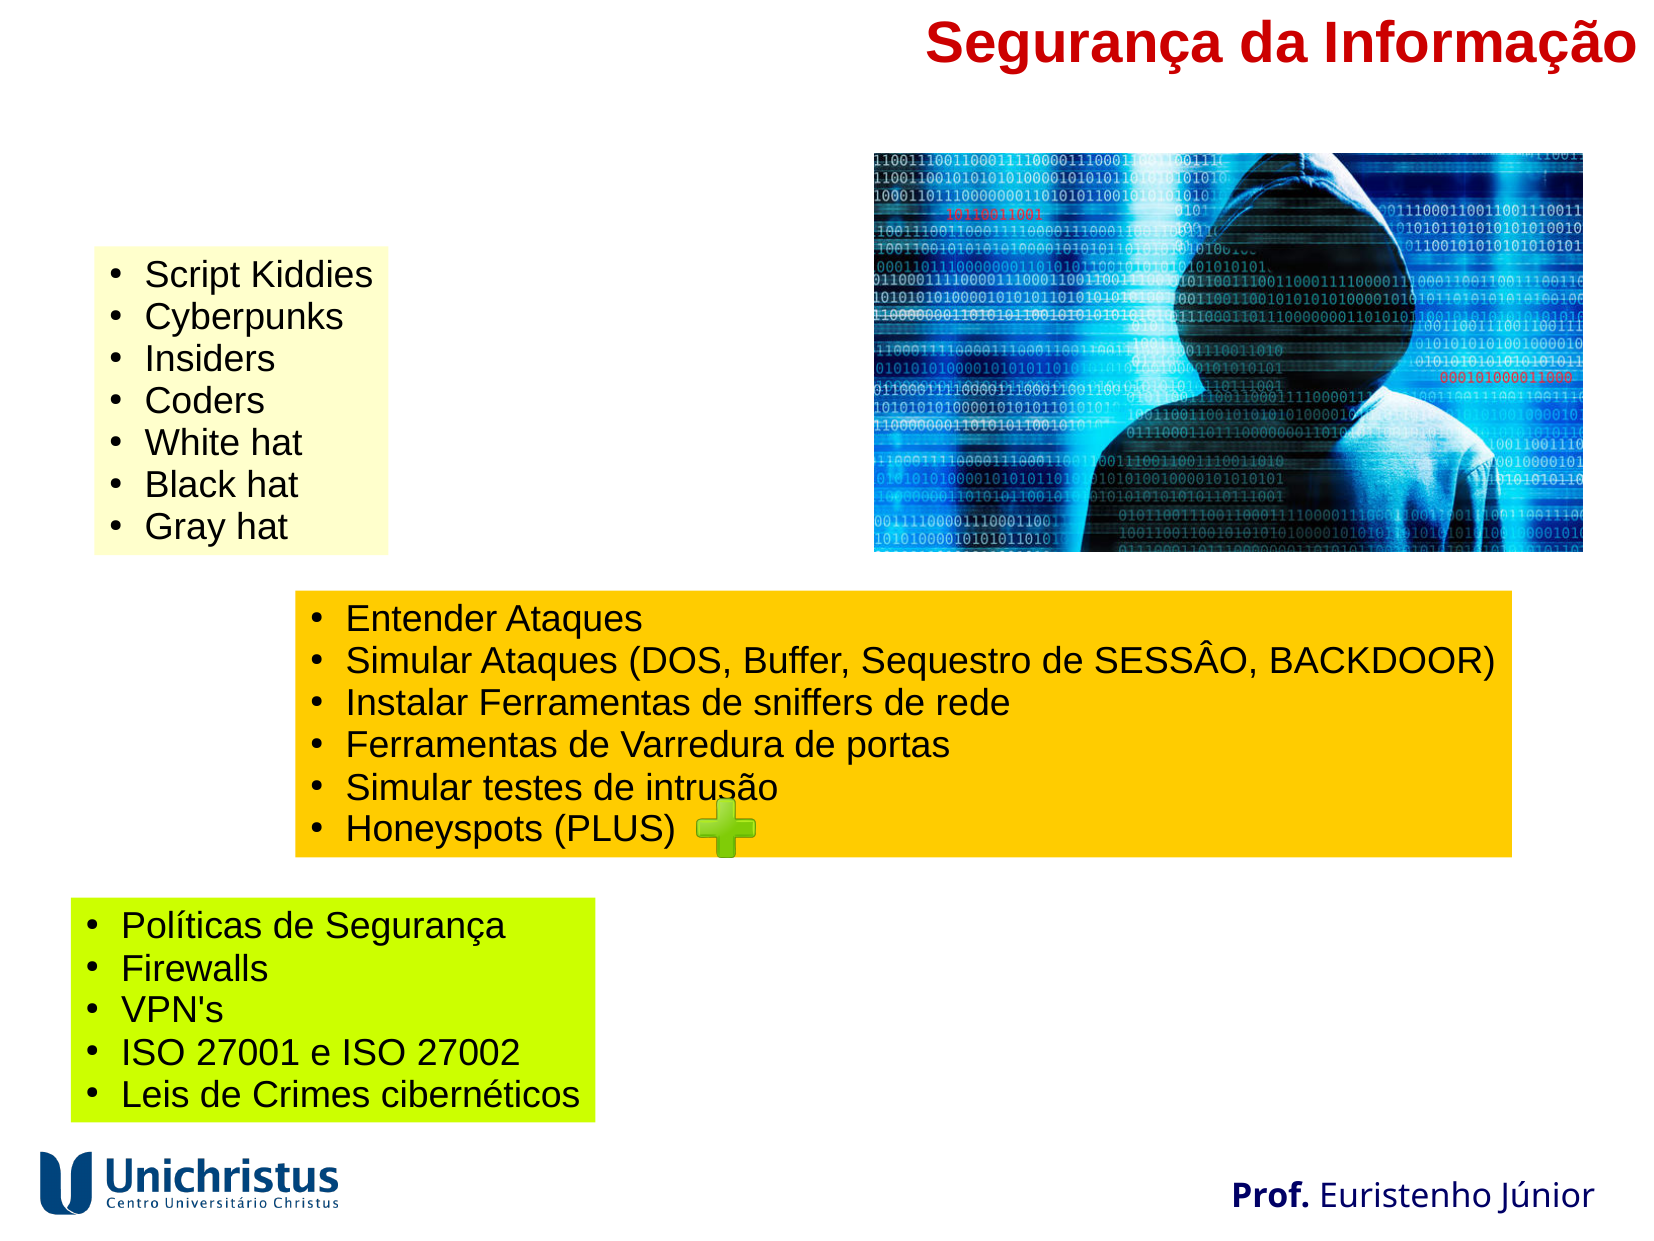

Segurança da Informação
Script Kiddies
Cyberpunks
Insiders
Coders
White hat
Black hat
Gray hat
Entender Ataques
Simular Ataques (DOS, Buffer, Sequestro de SESSÂO, BACKDOOR)
Instalar Ferramentas de sniffers de rede
Ferramentas de Varredura de portas
Simular testes de intrusão
Honeyspots (PLUS)
Políticas de Segurança
Firewalls
VPN's
ISO 27001 e ISO 27002
Leis de Crimes cibernéticos
Prof. Euristenho Júnior